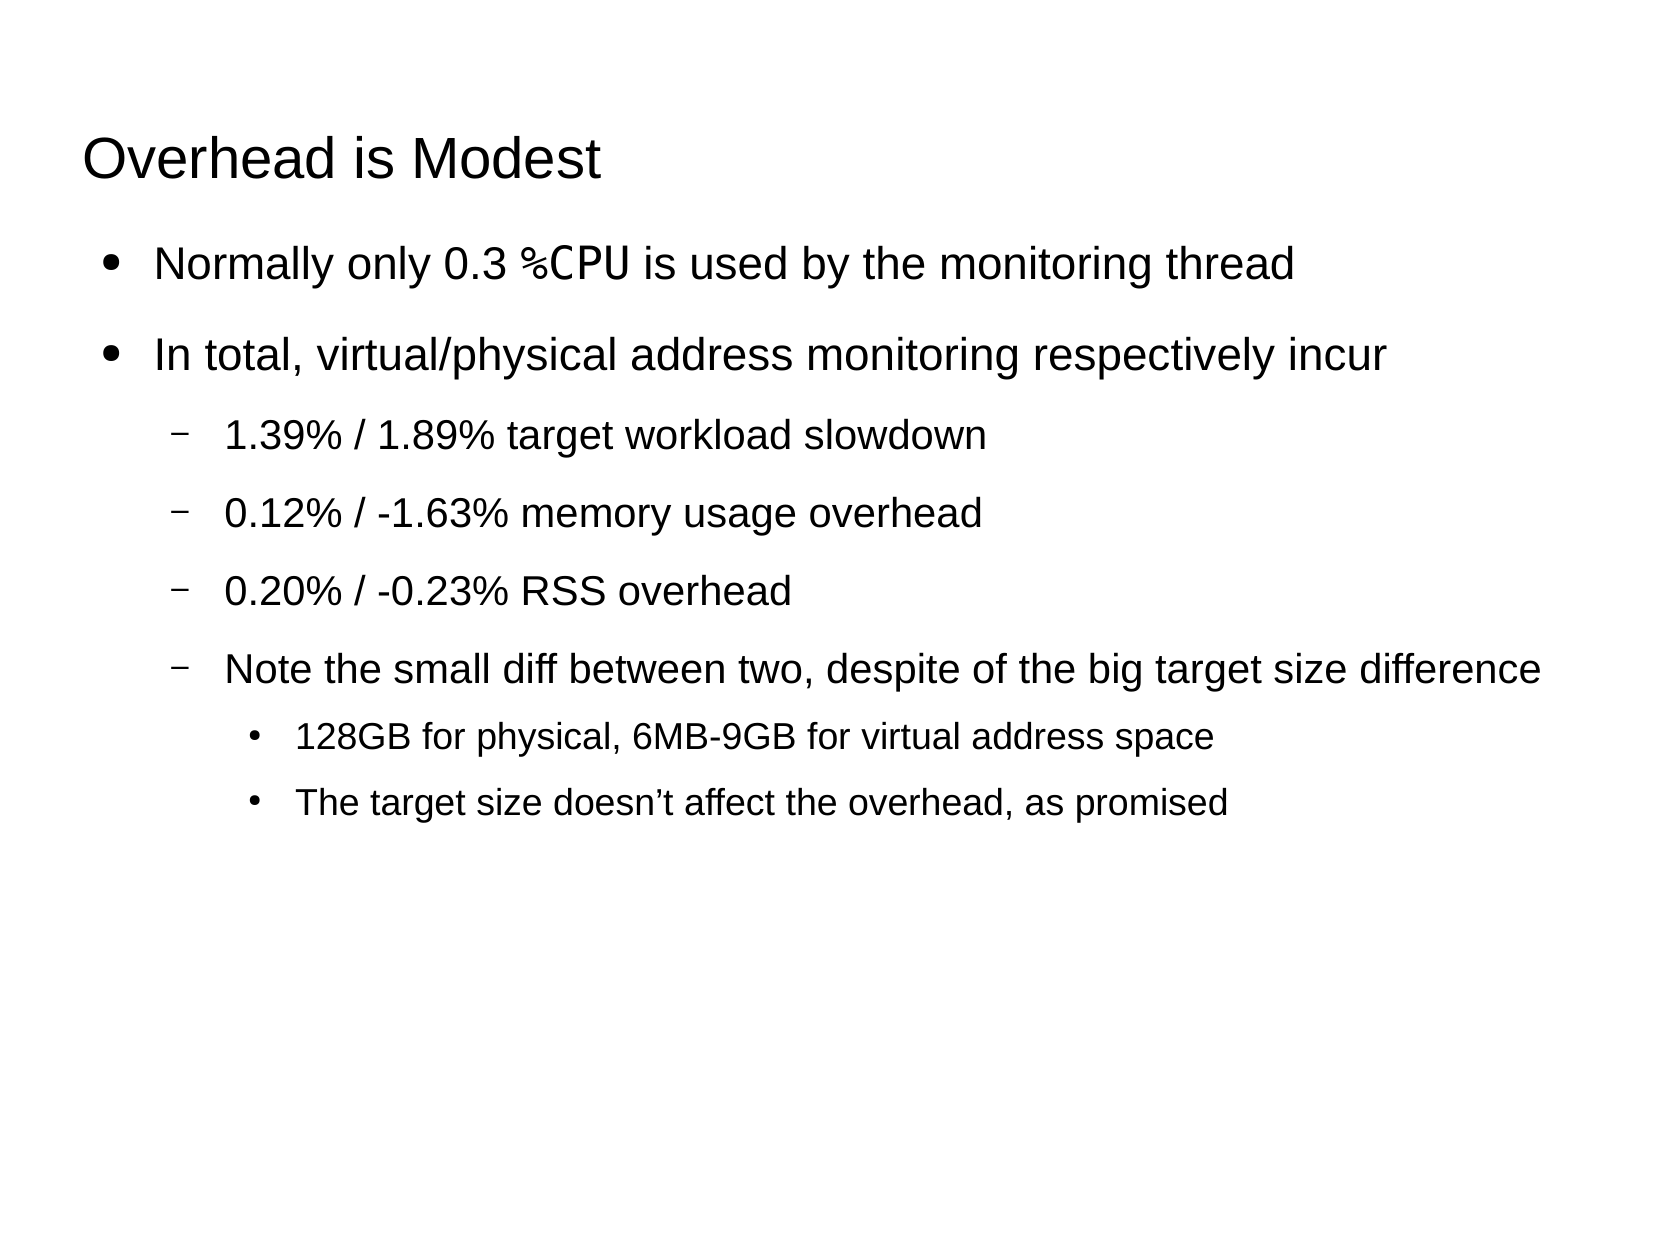

# Overhead is Modest
Normally only 0.3 %CPU is used by the monitoring thread
In total, virtual/physical address monitoring respectively incur
1.39% / 1.89% target workload slowdown
0.12% / -1.63% memory usage overhead
0.20% / -0.23% RSS overhead
Note the small diff between two, despite of the big target size difference
128GB for physical, 6MB-9GB for virtual address space
The target size doesn’t affect the overhead, as promised